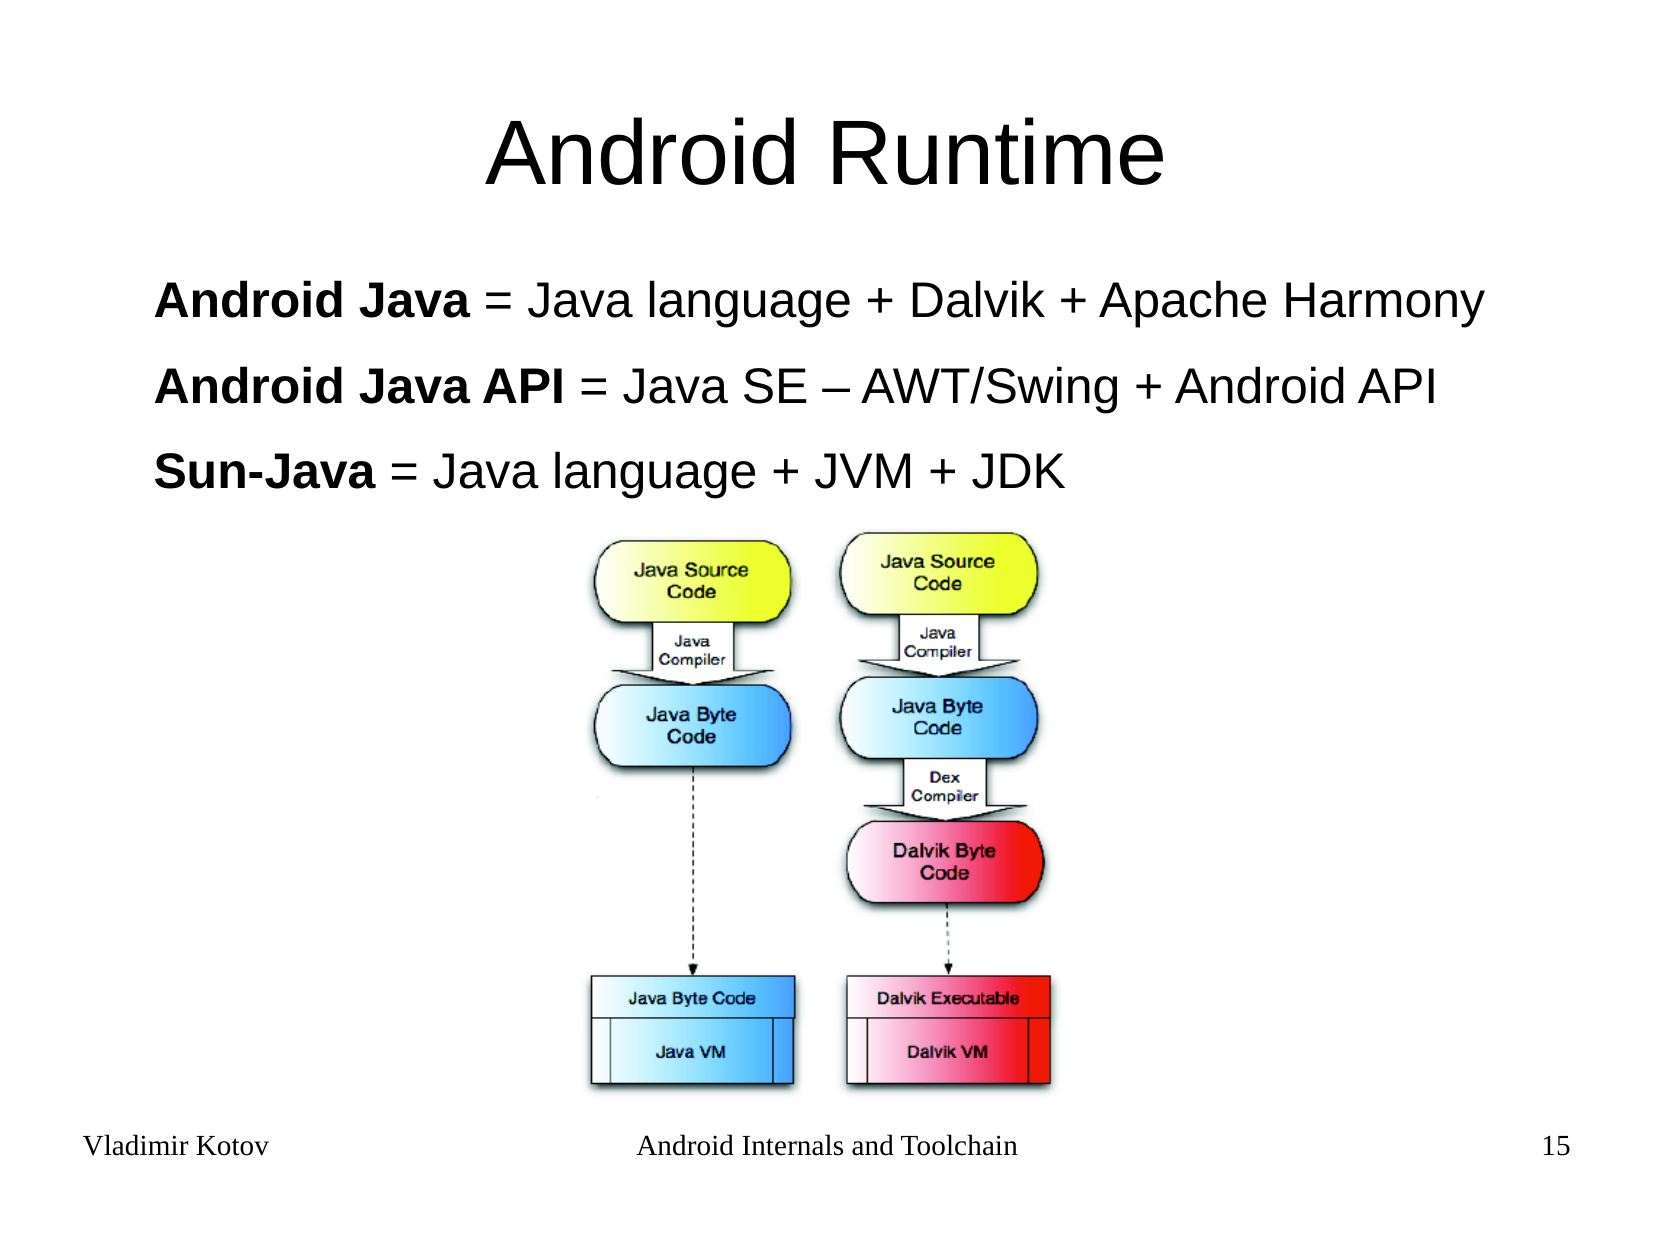

# Android Runtime
Android Java = Java language + Dalvik + Apache Harmony
Android Java API = Java SE – AWT/Swing + Android API
Sun-Java = Java language + JVM + JDK
Vladimir Kotov
Android Internals and Toolchain
15